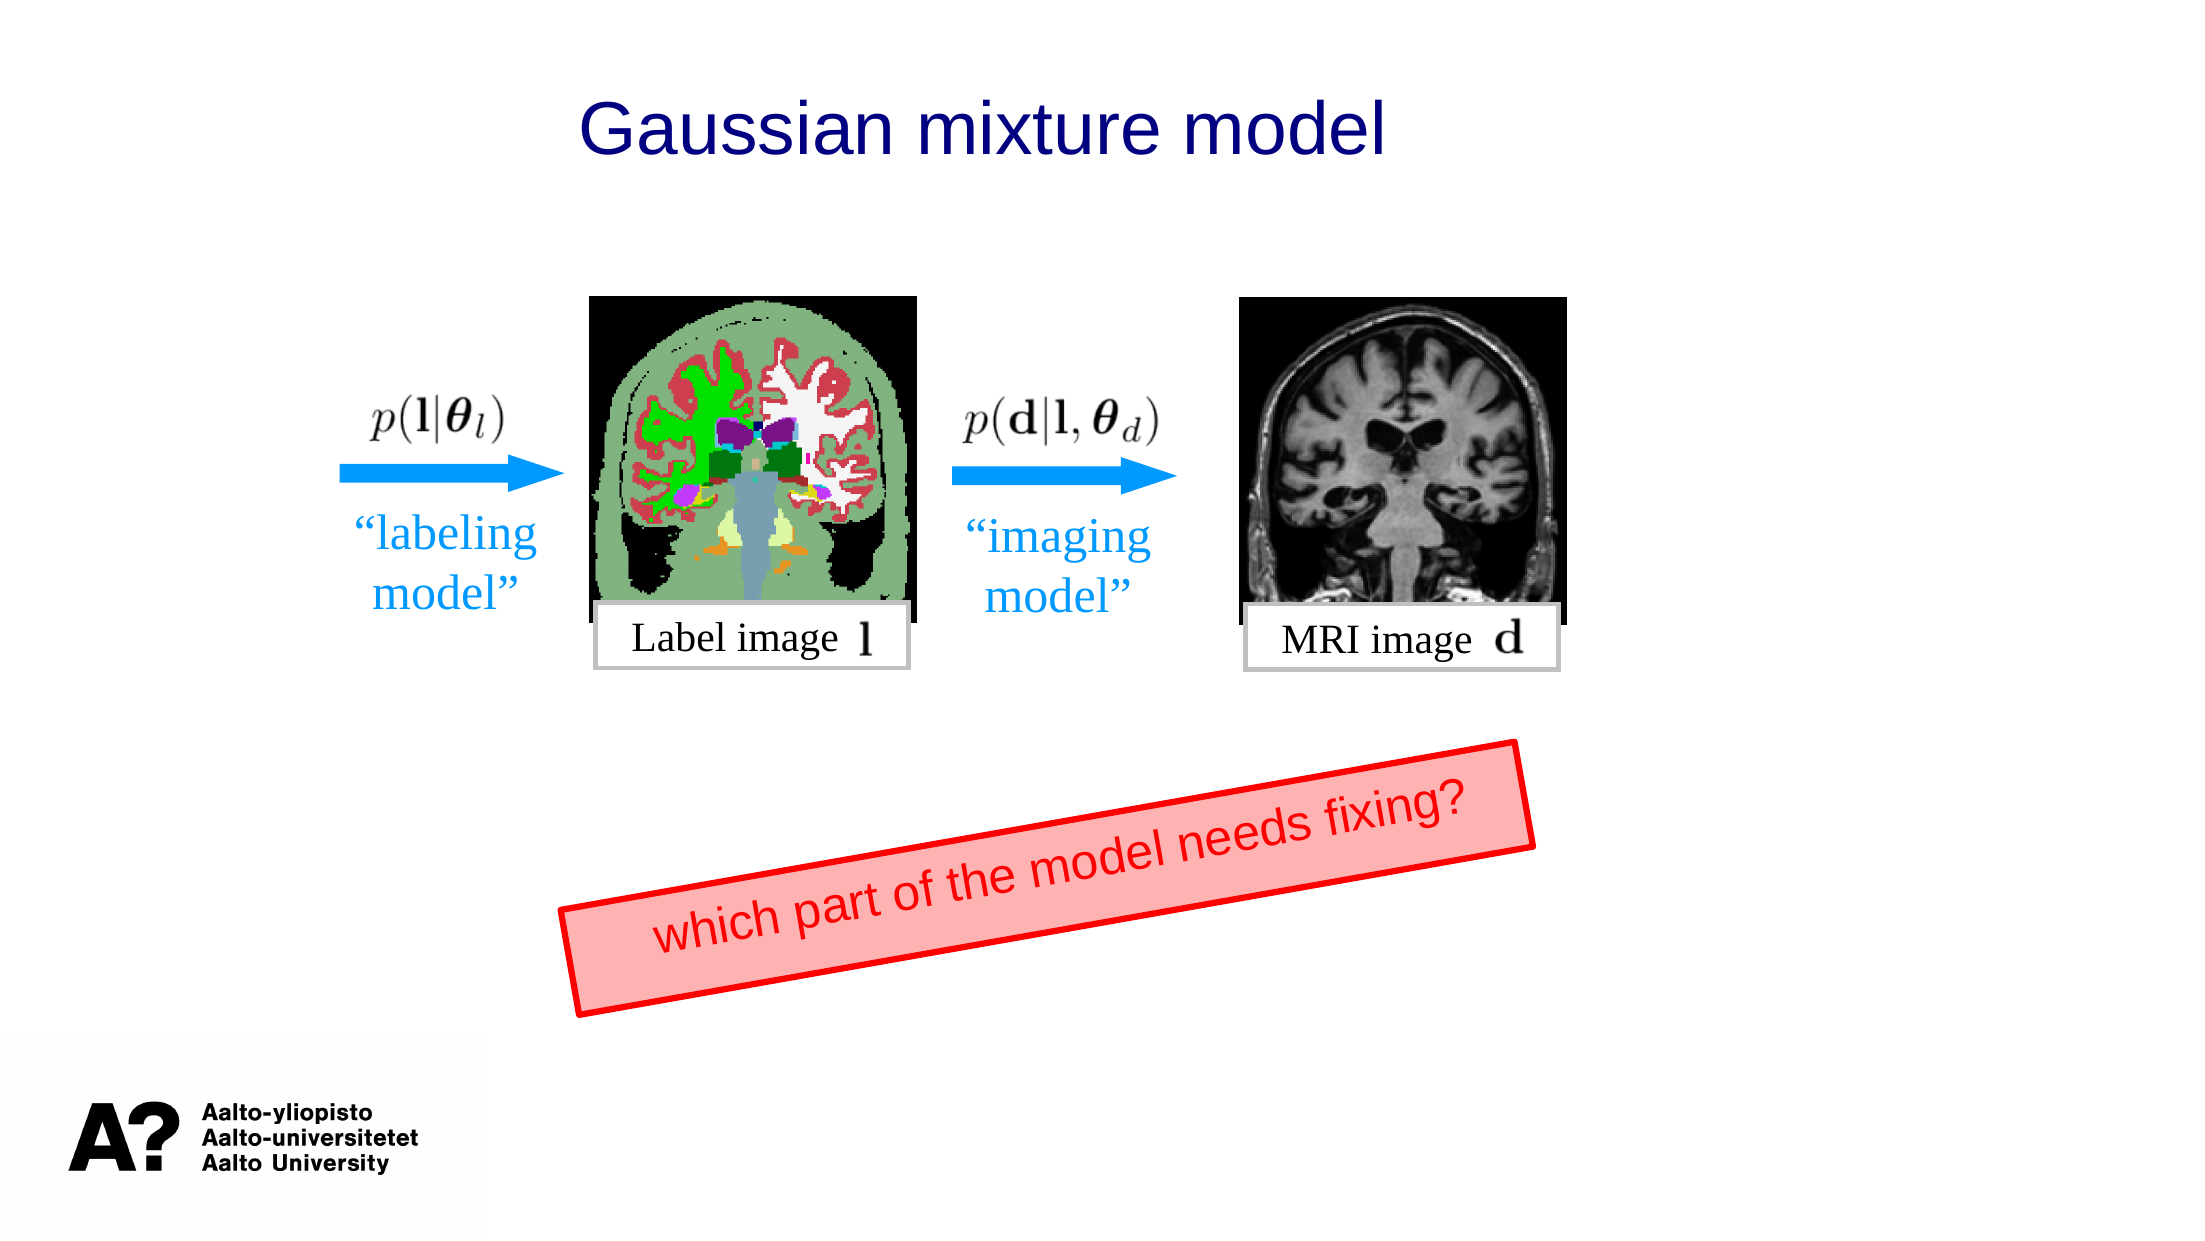

# Gaussian mixture model
“labeling model”
“imaging model”
 Label image
 MRI image
 which part of the model needs fixing?